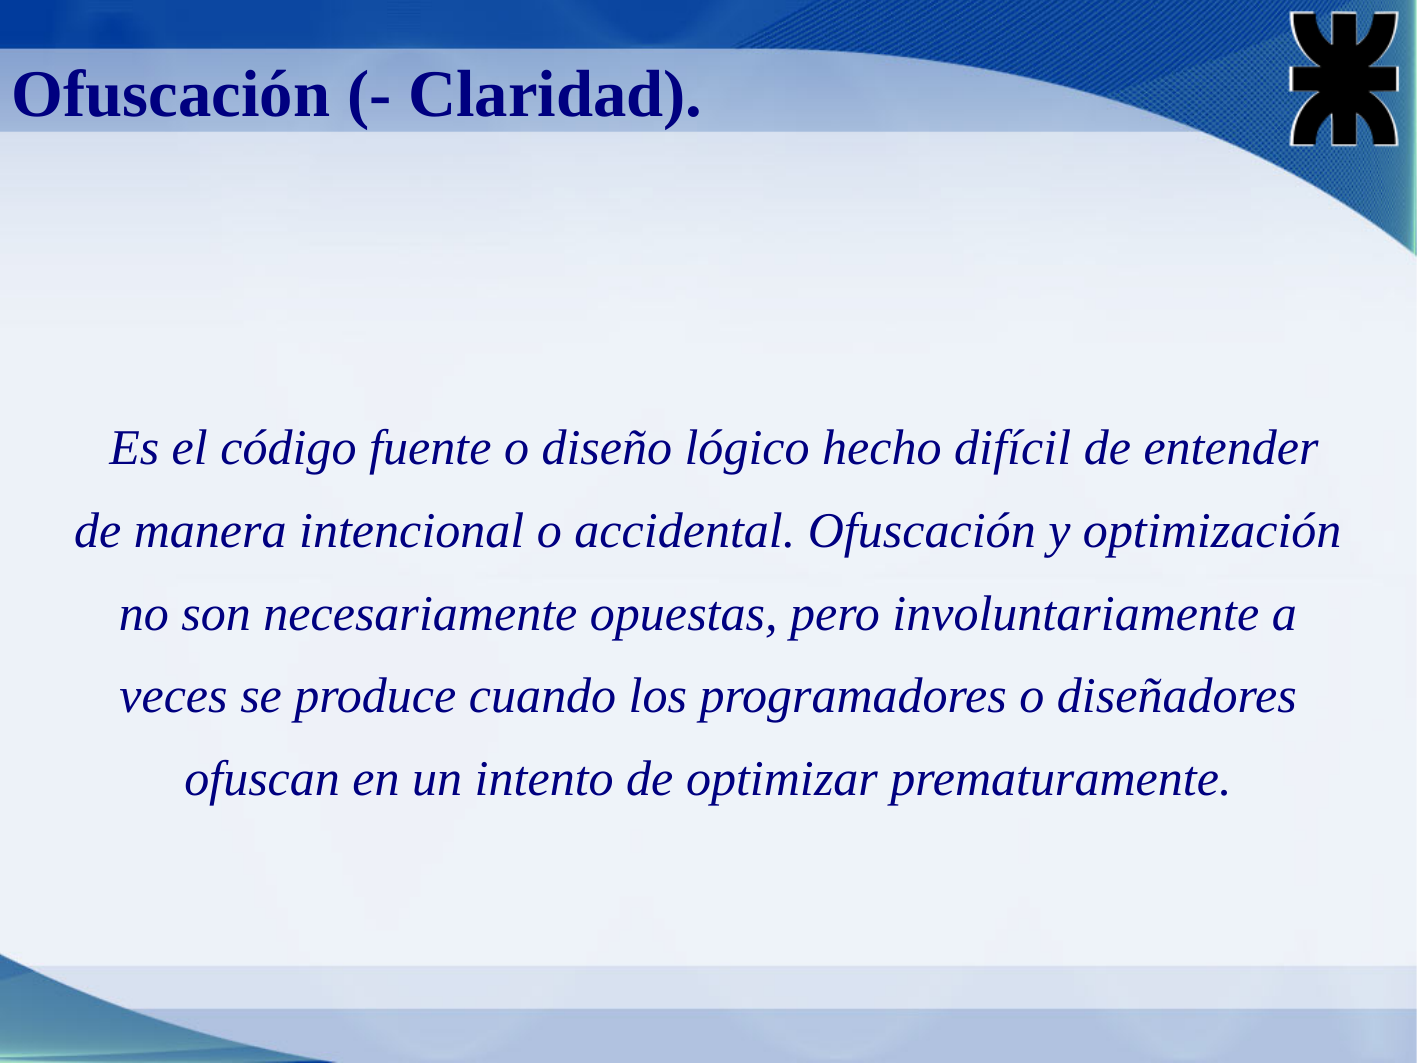

# Ofuscación (- Claridad).
 Es el código fuente o diseño lógico hecho difícil de entender de manera intencional o accidental. Ofuscación y optimización no son necesariamente opuestas, pero involuntariamente a veces se produce cuando los programadores o diseñadores ofuscan en un intento de optimizar prematuramente.